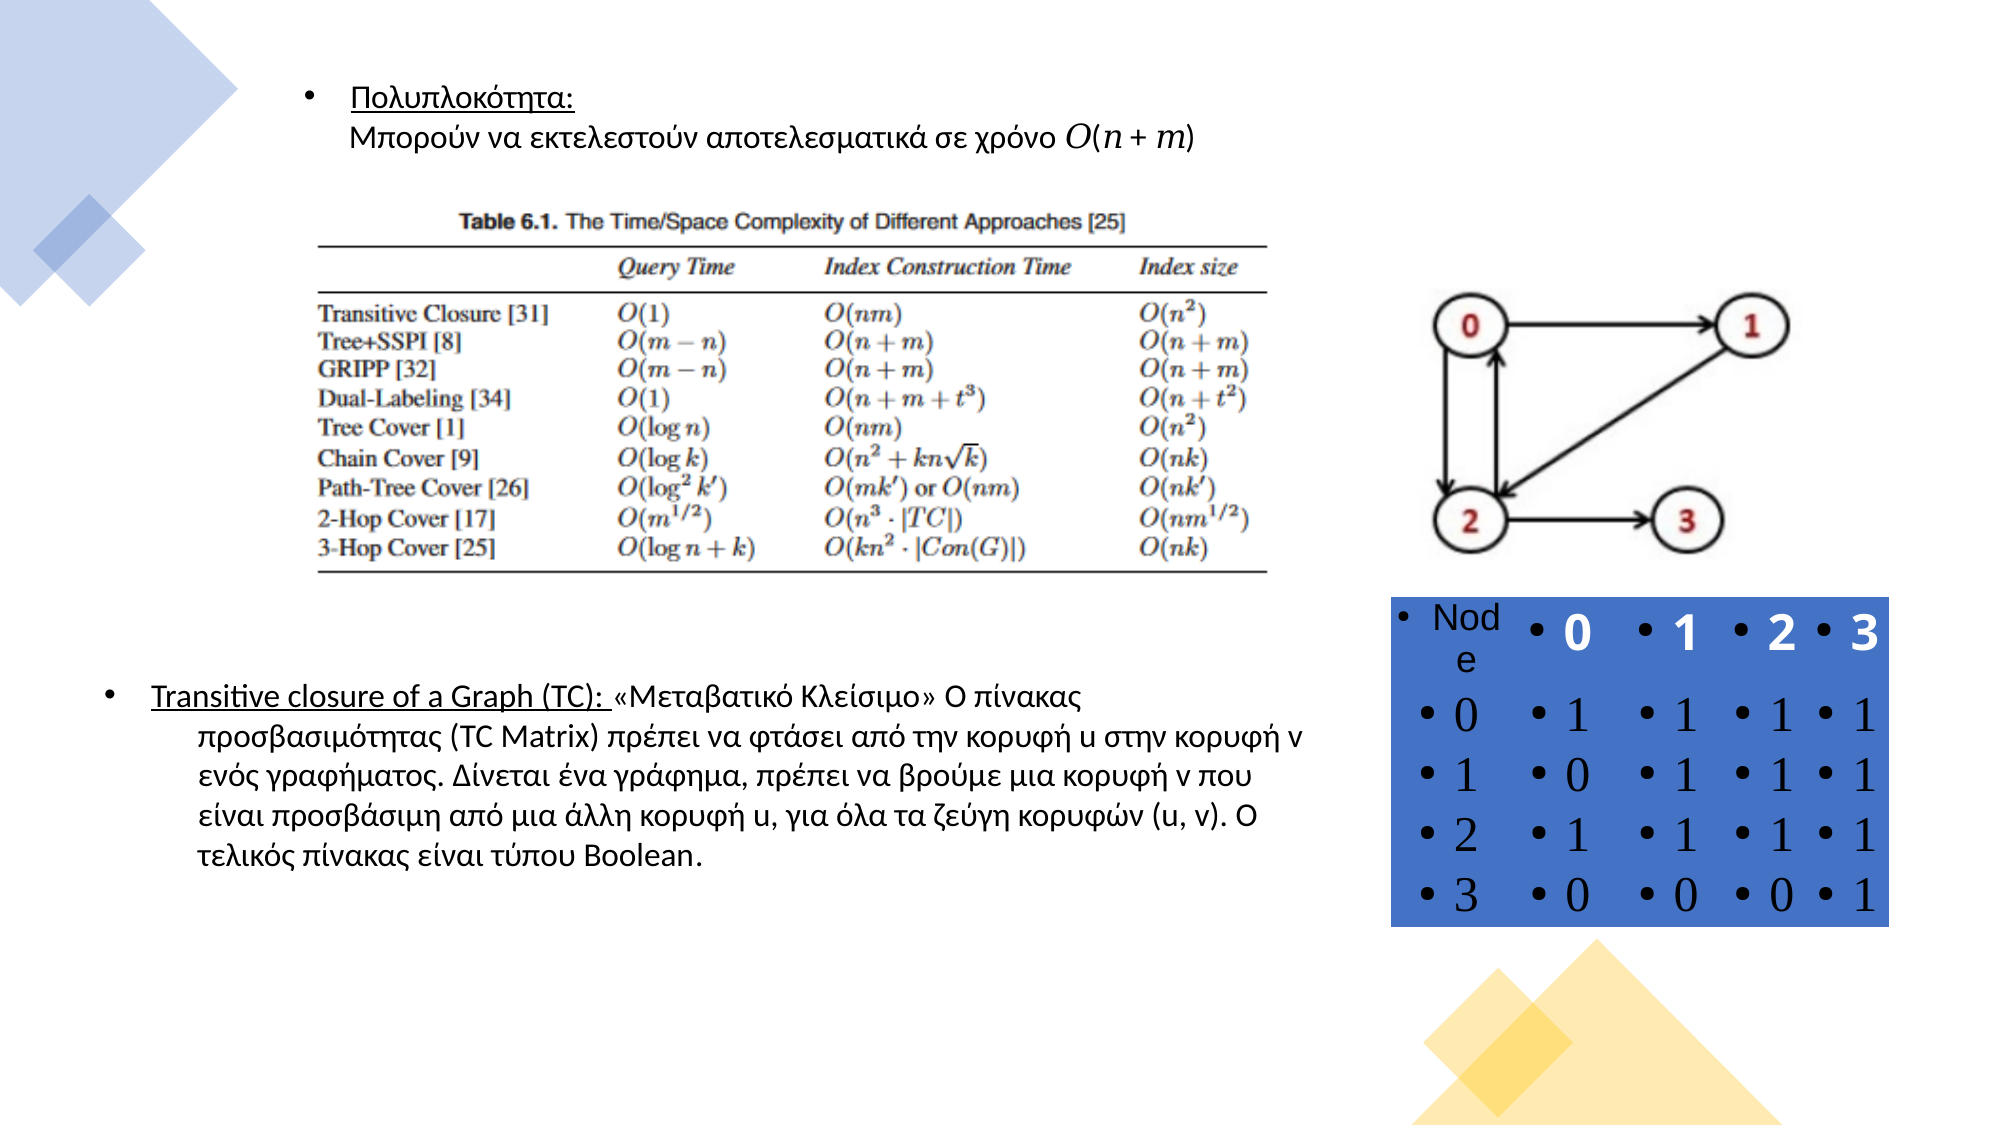

Πολυπλοκότητα:
 Μπορούν να εκτελεστούν αποτελεσματικά σε χρόνο 𝑂(𝑛 + 𝑚)
| Node | 0 | 1 | 2 | 3 |
| --- | --- | --- | --- | --- |
| 0 | 1 | 1 | 1 | 1 |
| 1 | 0 | 1 | 1 | 1 |
| 2 | 1 | 1 | 1 | 1 |
| 3 | 0 | 0 | 0 | 1 |
Transitive closure of a Graph (TC): «Μεταβατικό Κλείσιμο» Ο πίνακας προσβασιμότητας (TC Matrix) πρέπει να φτάσει από την κορυφή u στην κορυφή v ενός γραφήματος. Δίνεται ένα γράφημα, πρέπει να βρούμε μια κορυφή v που είναι προσβάσιμη από μια άλλη κορυφή u, για όλα τα ζεύγη κορυφών (u, v). Ο τελικός πίνακας είναι τύπου Boolean.